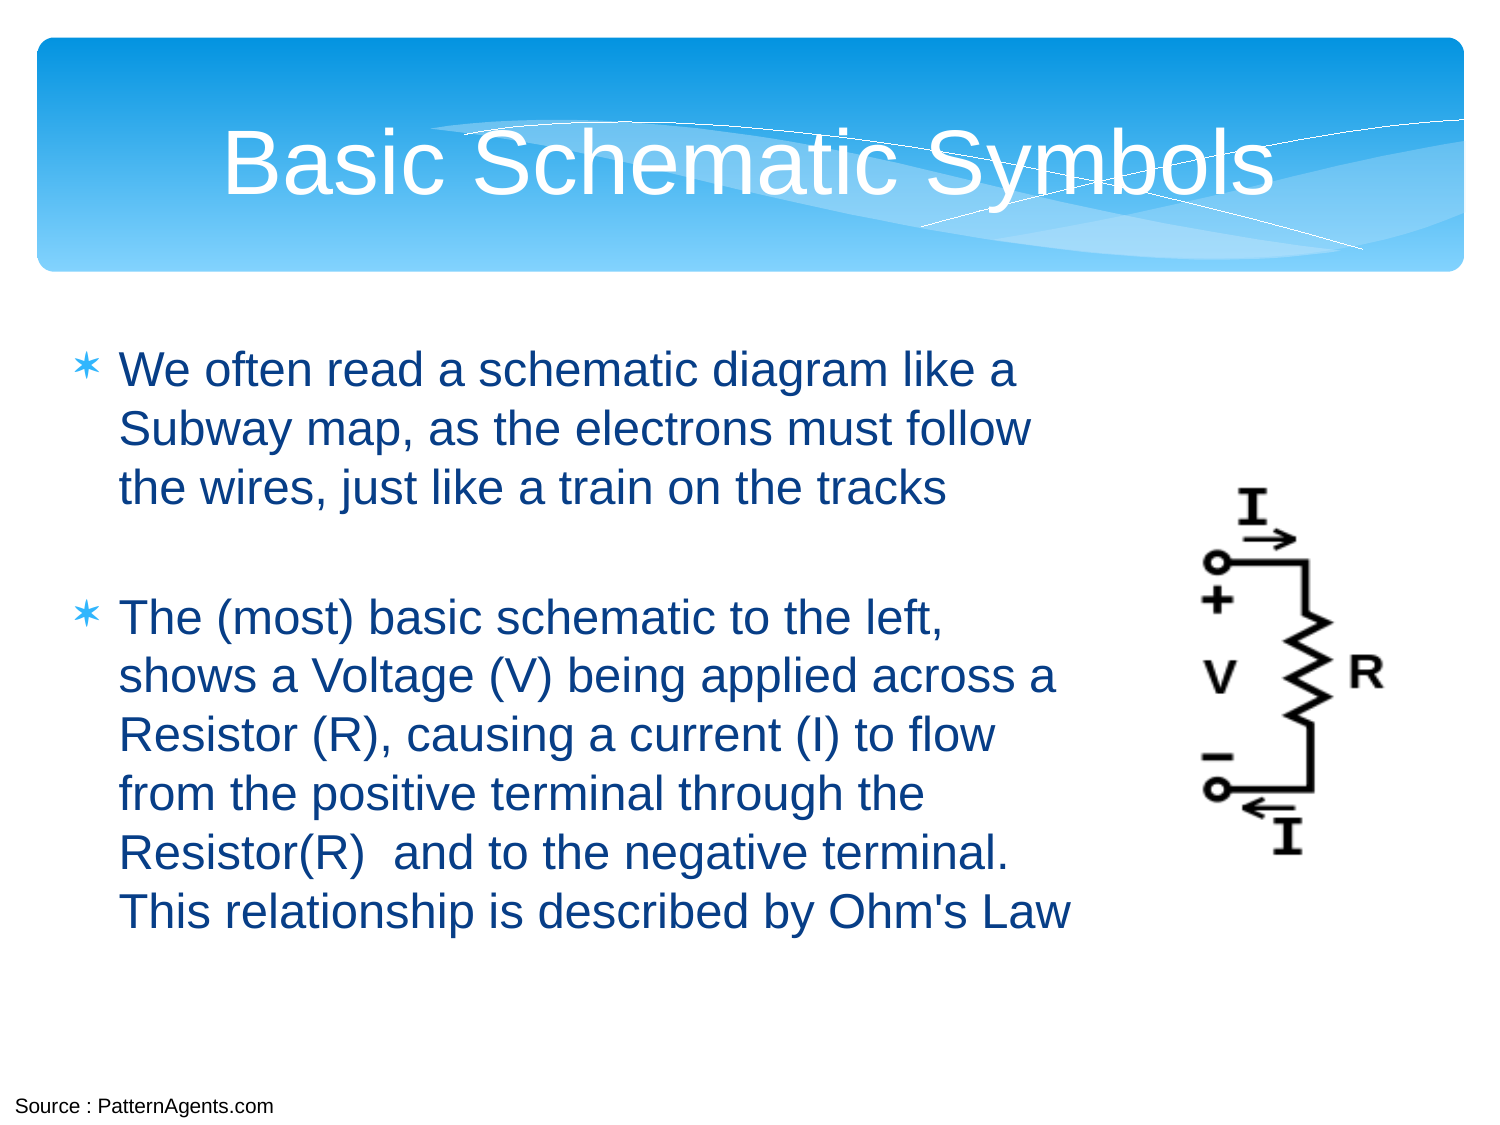

# Basic Schematic Symbols
We often read a schematic diagram like a Subway map, as the electrons must follow the wires, just like a train on the tracks
The (most) basic schematic to the left, shows a Voltage (V) being applied across a Resistor (R), causing a current (I) to flow from the positive terminal through the Resistor(R) and to the negative terminal. This relationship is described by Ohm's Law
Source : PatternAgents.com